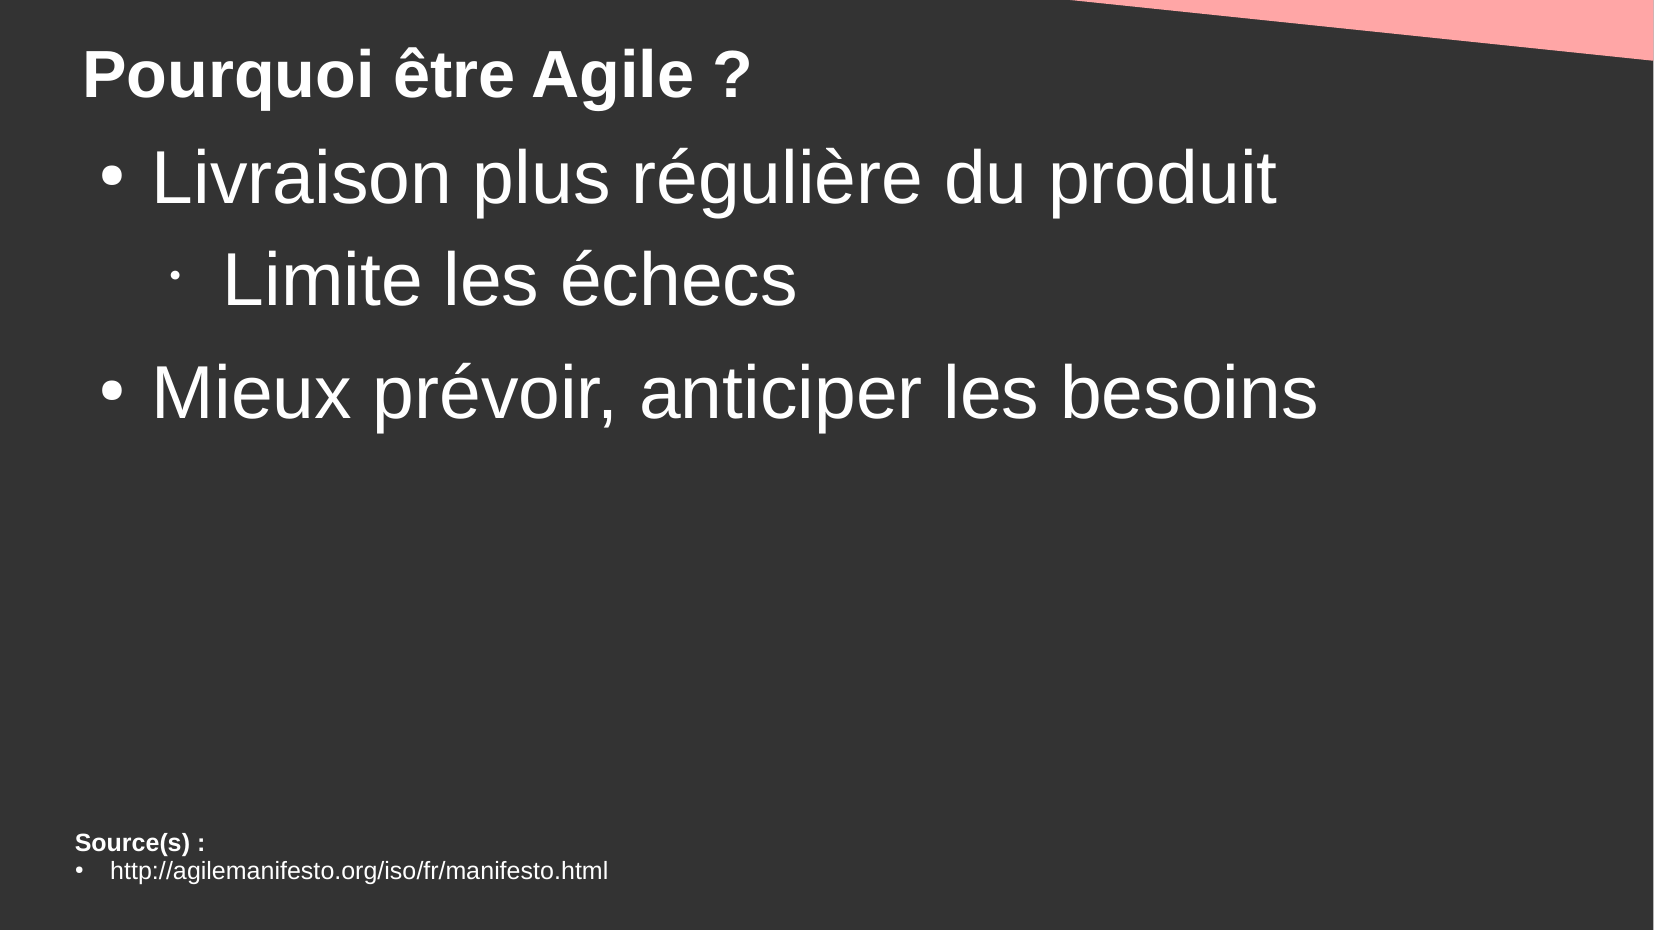

# Pourquoi être Agile ?
Livraison plus régulière du produit
Limite les échecs
Mieux prévoir, anticiper les besoins
Source(s) :
http://agilemanifesto.org/iso/fr/manifesto.html